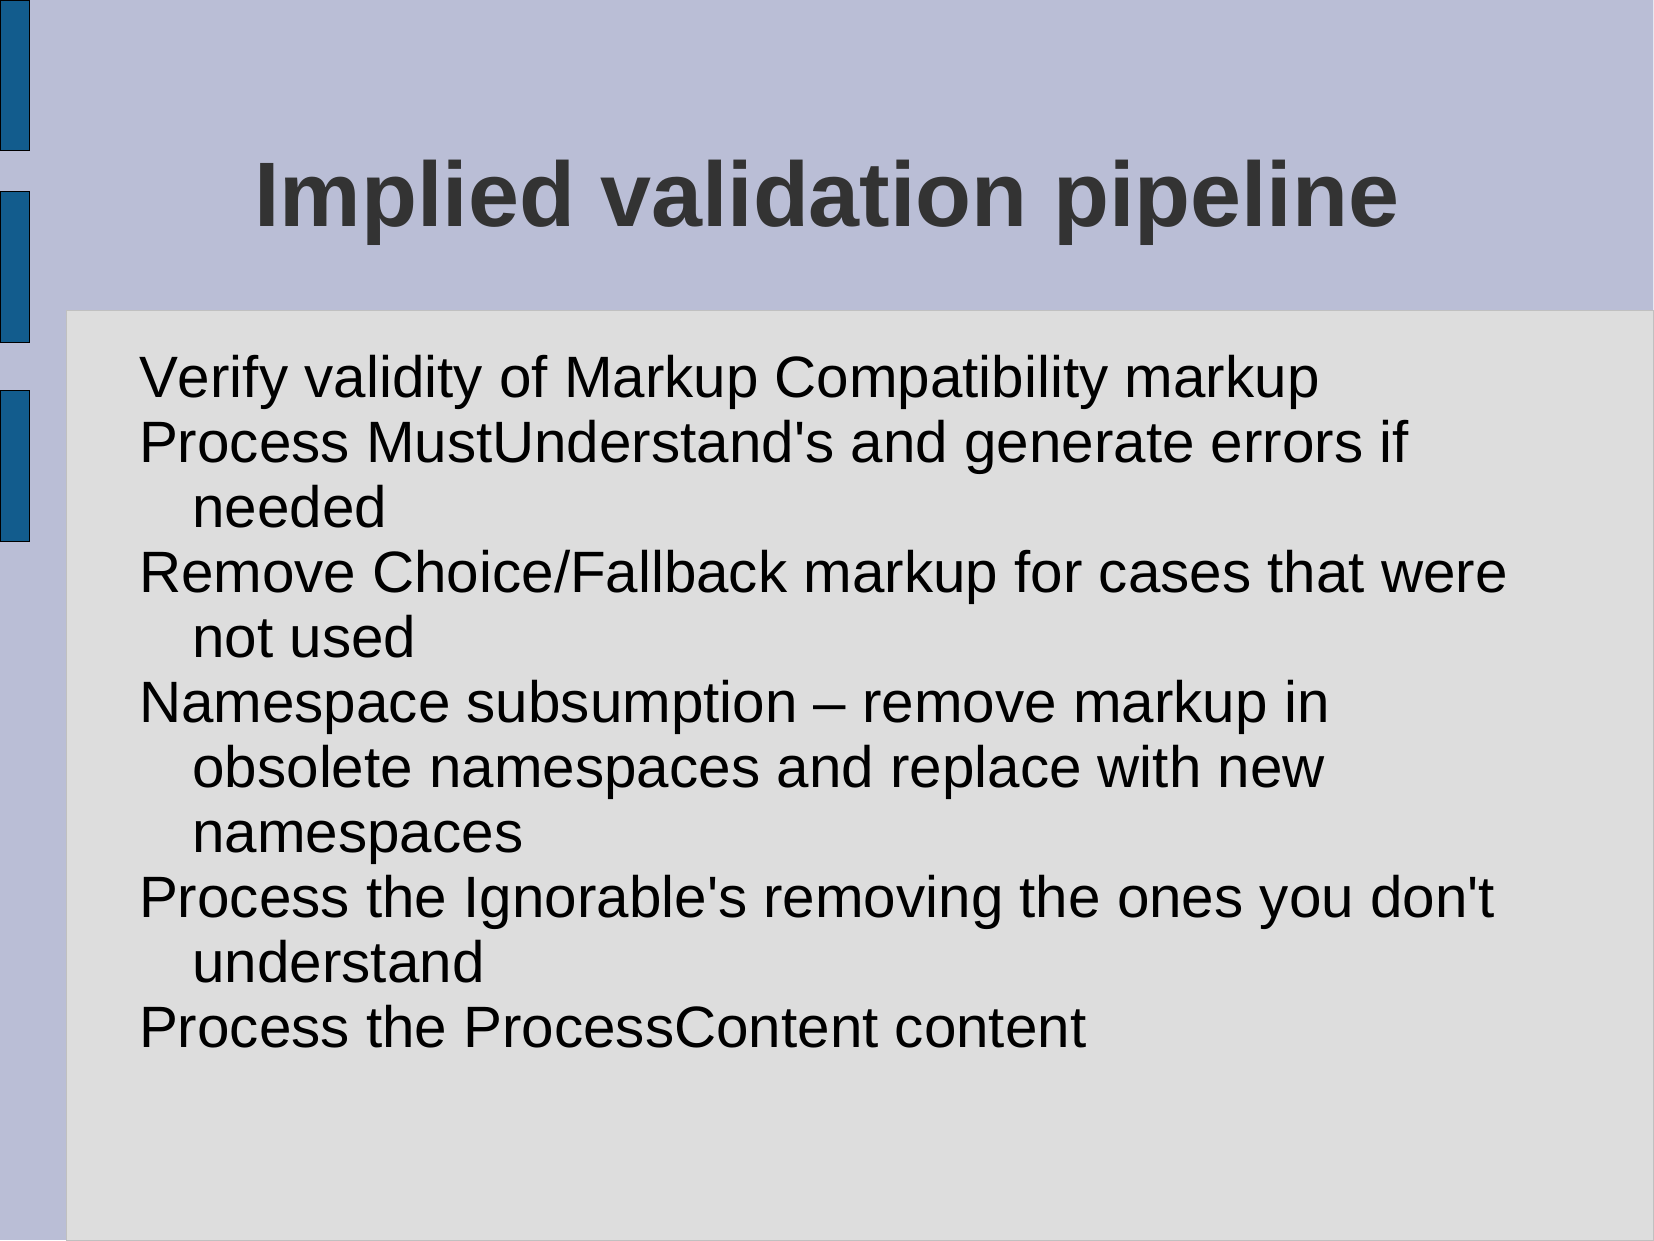

# Implied validation pipeline
Verify validity of Markup Compatibility markup
Process MustUnderstand's and generate errors if needed
Remove Choice/Fallback markup for cases that were not used
Namespace subsumption – remove markup in obsolete namespaces and replace with new namespaces
Process the Ignorable's removing the ones you don't understand
Process the ProcessContent content